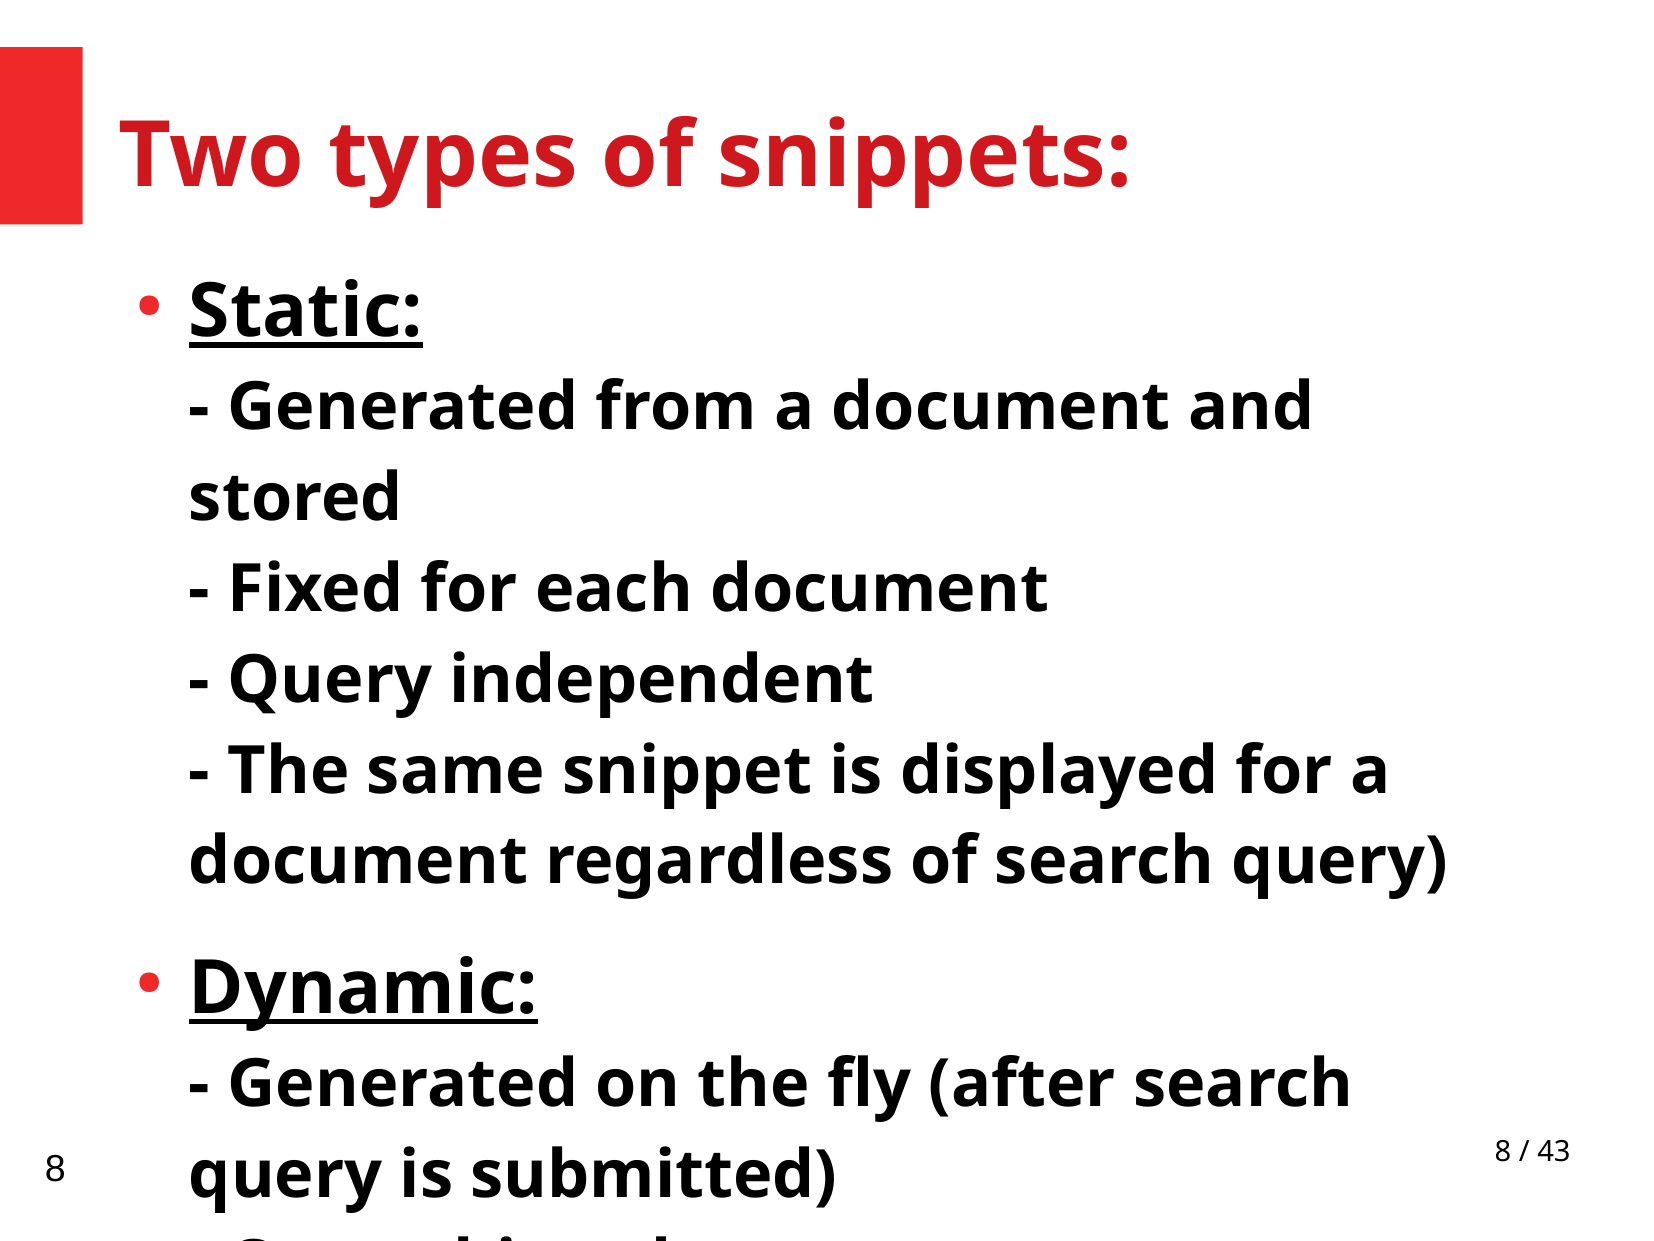

# Two types of snippets:
Static:
- Generated from a document and stored
- Fixed for each document
- Query independent
- The same snippet is displayed for a document regardless of search query)
Dynamic:
- Generated on the fly (after search query is submitted)
- Query-biased
- Different snippets are generated for the same document based on the query.
8
8